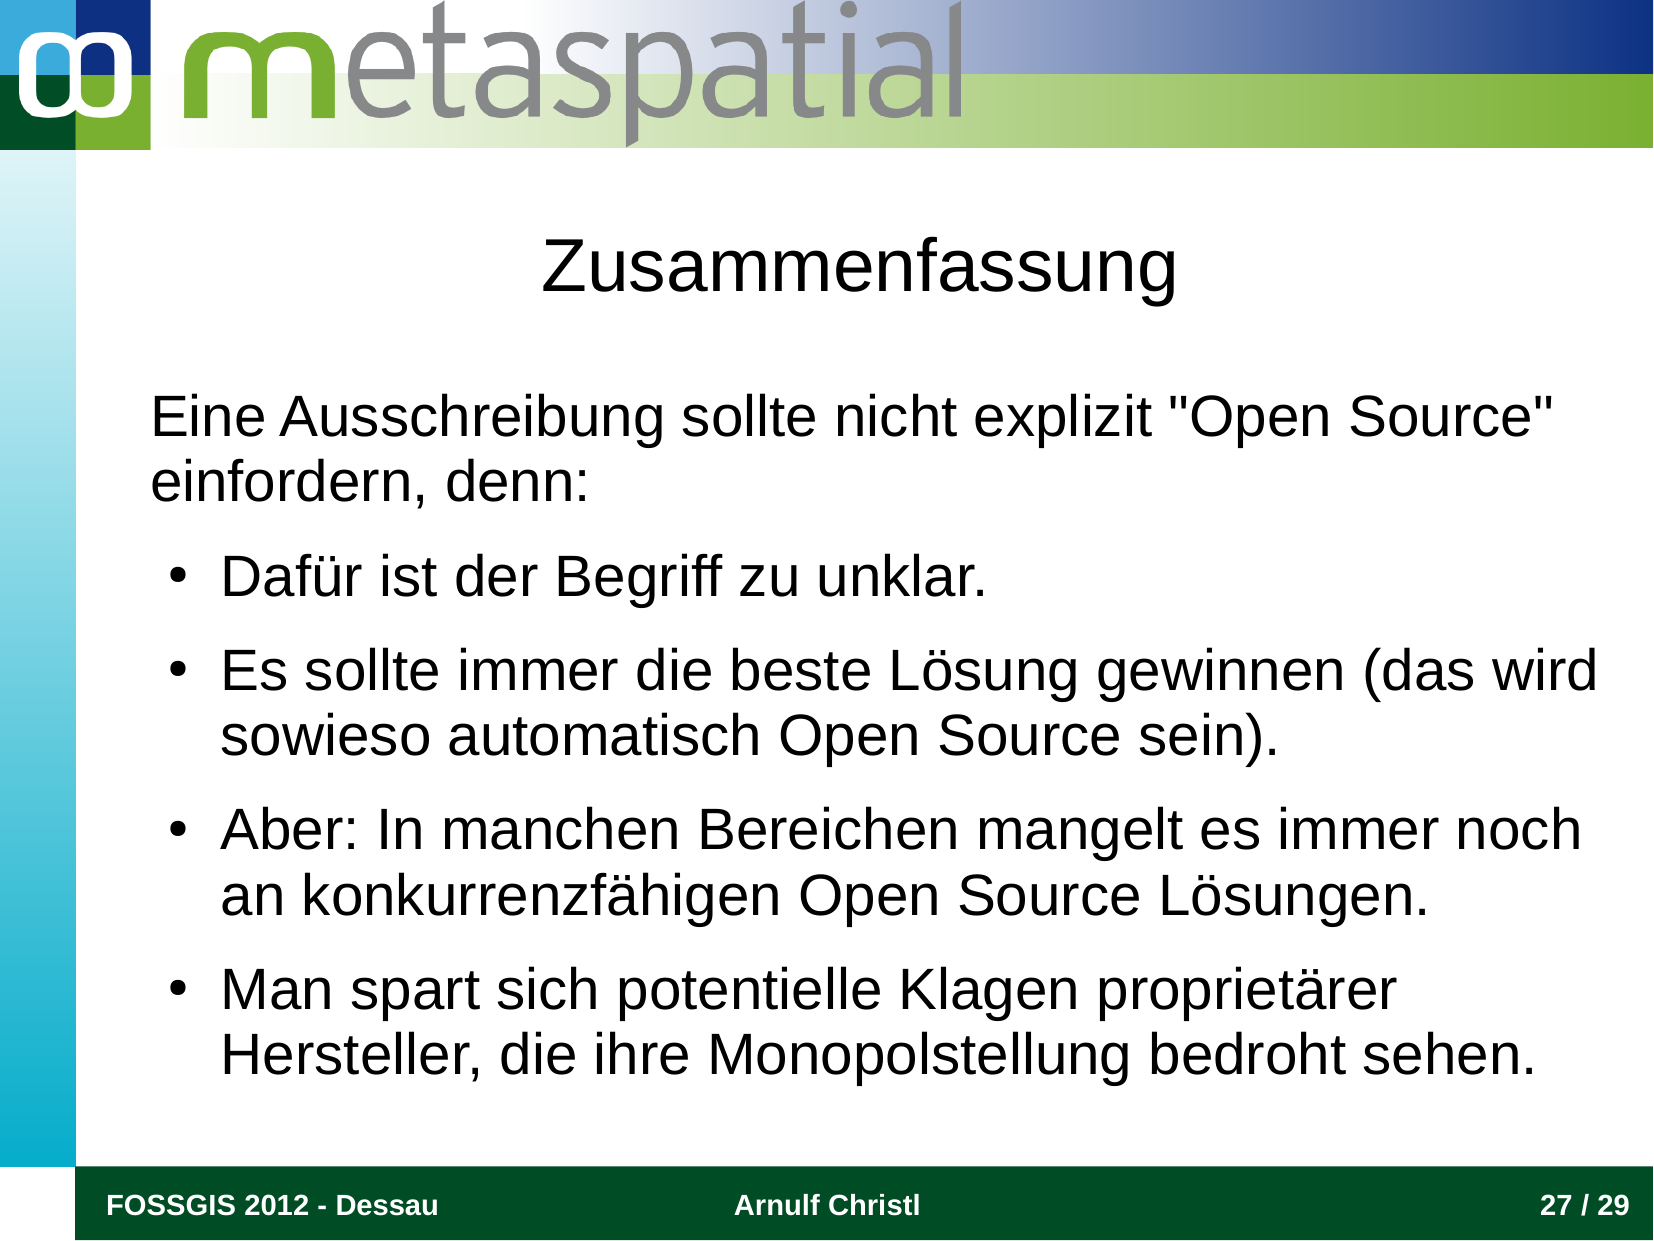

# Zusammenfassung
Eine Ausschreibung sollte nicht explizit "Open Source" einfordern, denn:
Dafür ist der Begriff zu unklar.
Es sollte immer die beste Lösung gewinnen (das wird sowieso automatisch Open Source sein).
Aber: In manchen Bereichen mangelt es immer noch an konkurrenzfähigen Open Source Lösungen.
Man spart sich potentielle Klagen proprietärer Hersteller, die ihre Monopolstellung bedroht sehen.
FOSSGIS 2012 - Dessau
Arnulf Christl
27